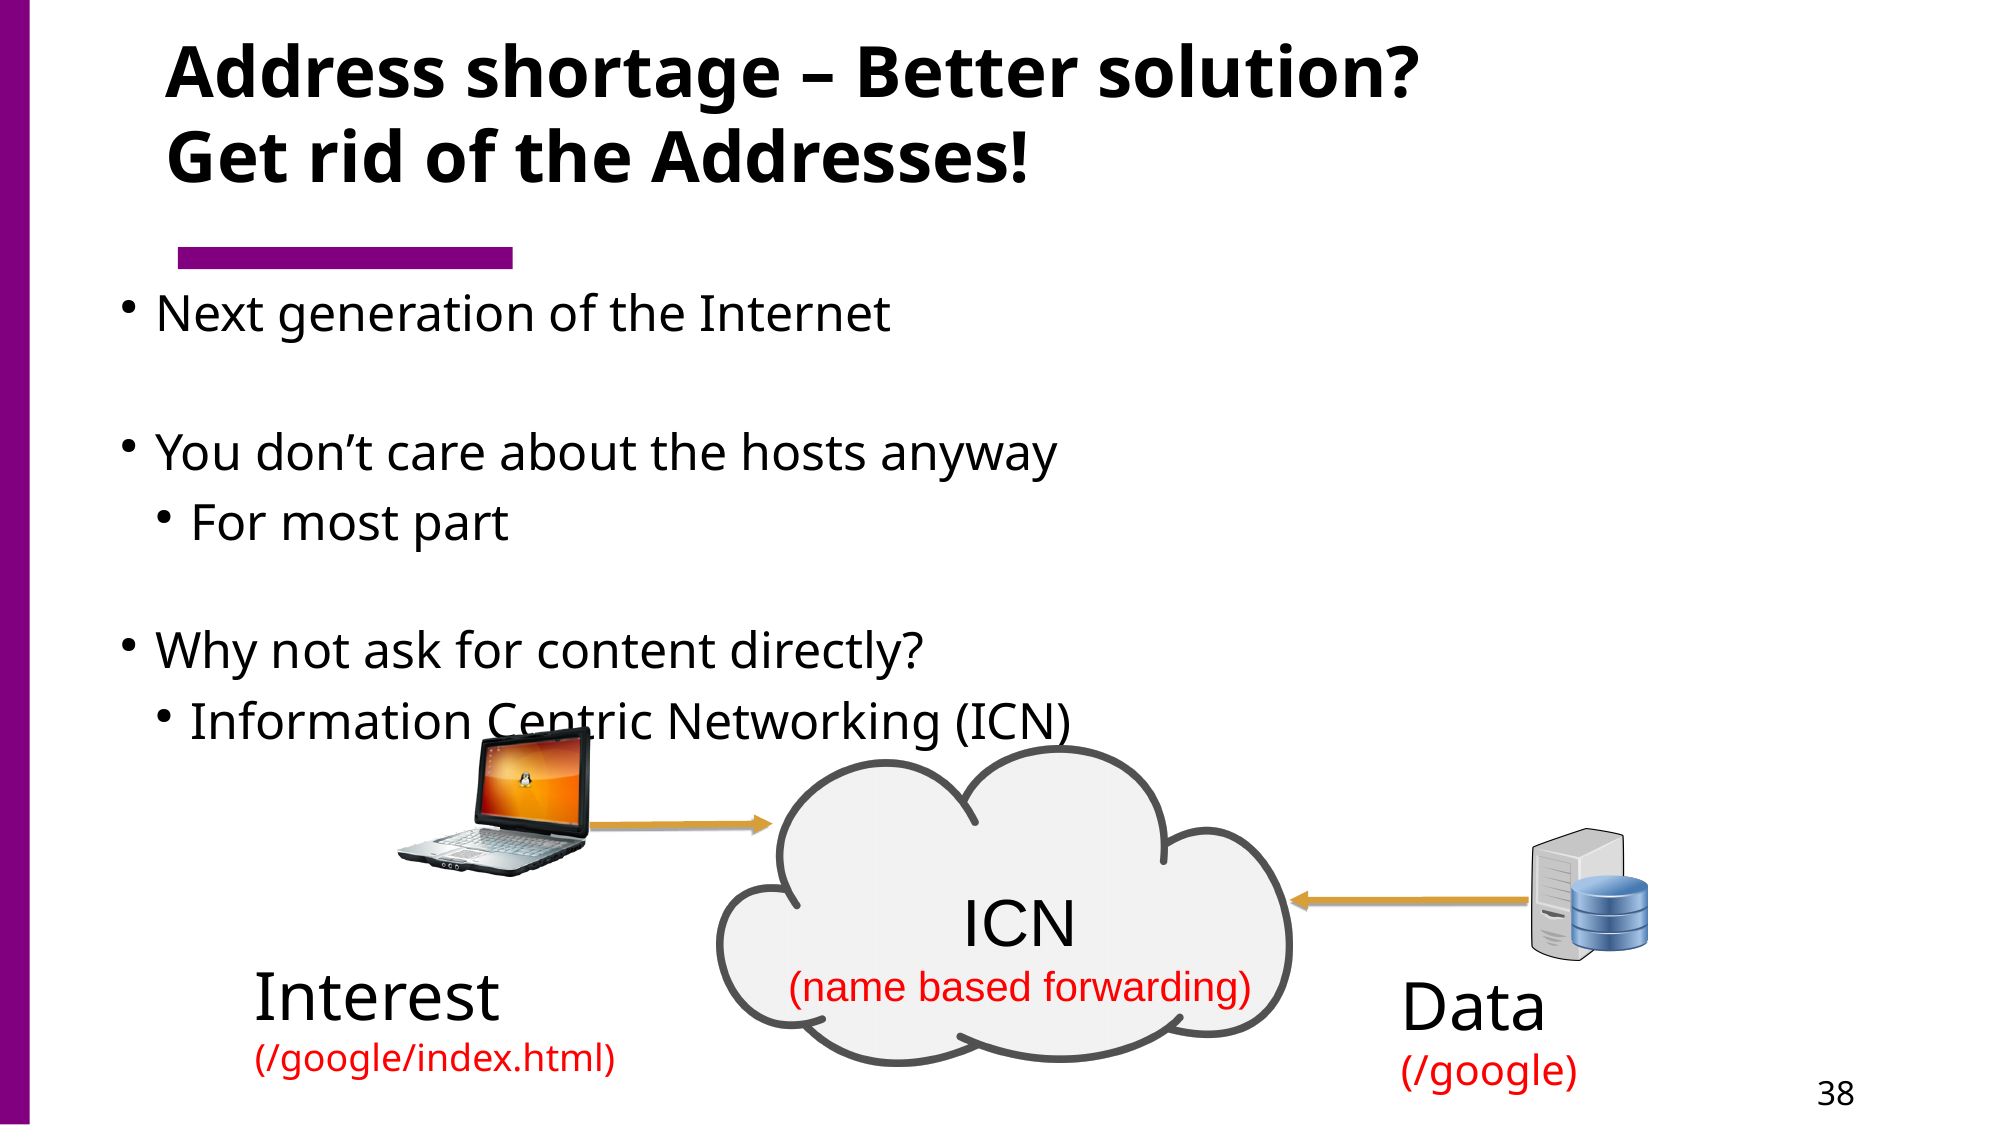

Address shortage – Better solution?
Get rid of the Addresses!
Next generation of the Internet
You don’t care about the hosts anyway
For most part
Why not ask for content directly?
Information Centric Networking (ICN)
ICN
(name based forwarding)
Interest
(/google/index.html)
Data
(/google)